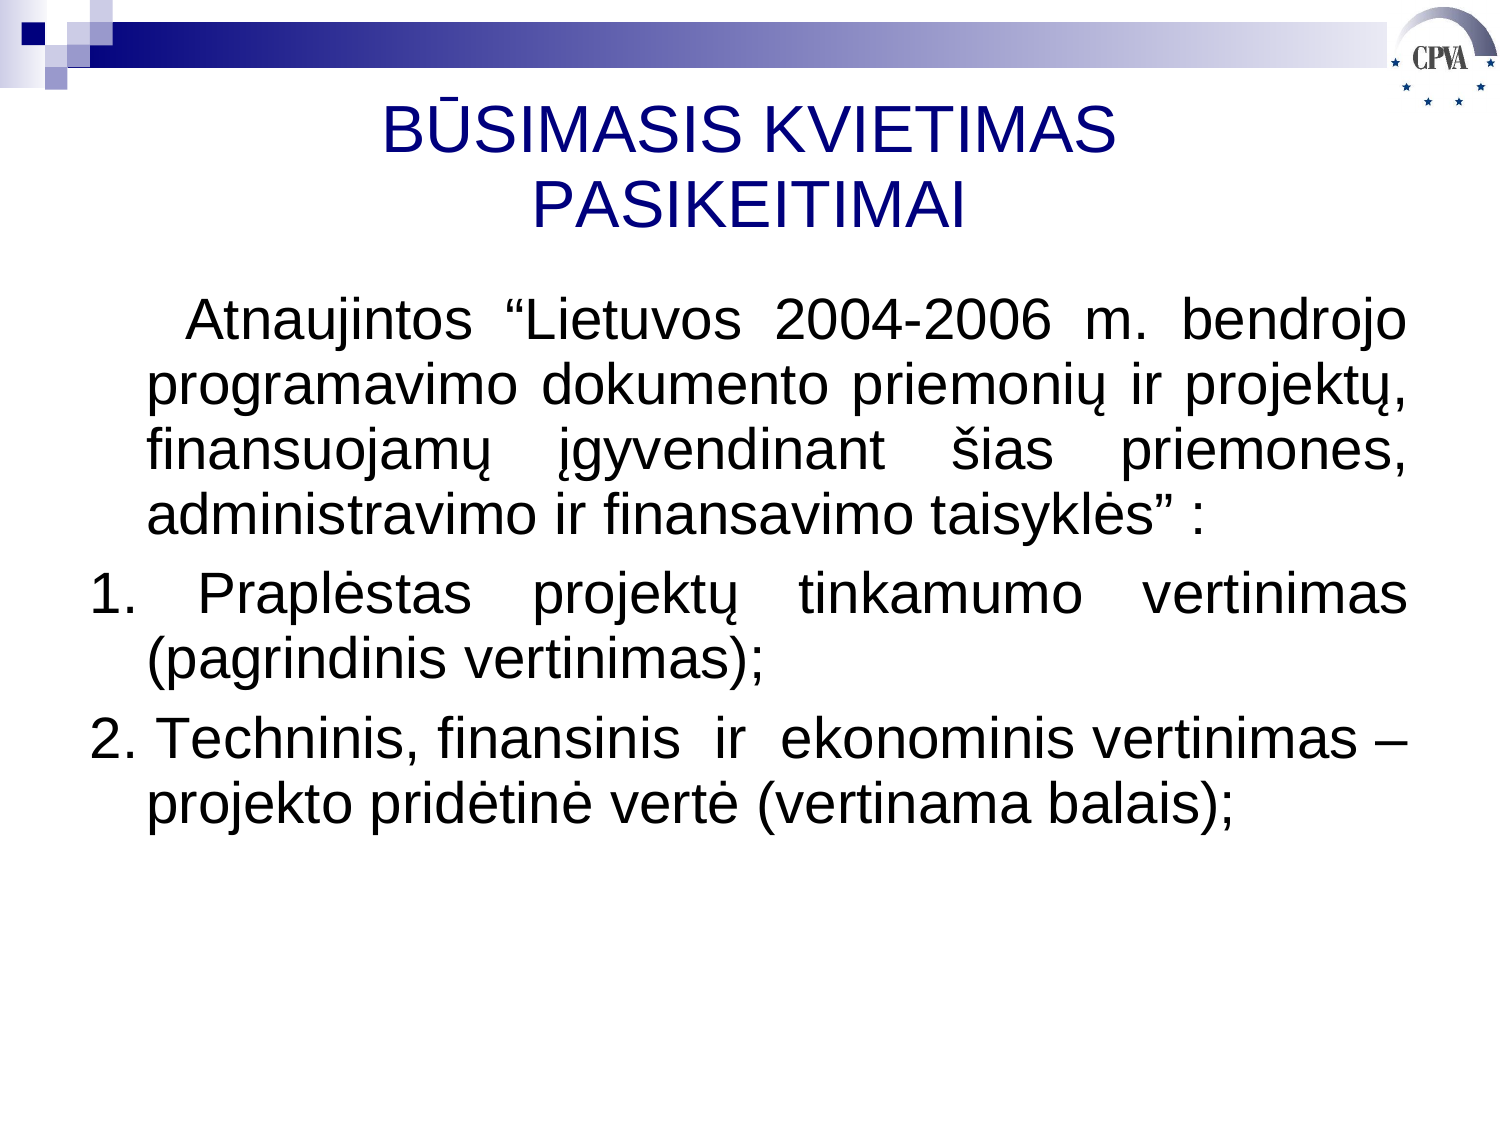

# BŪSIMASIS KVIETIMAS PASIKEITIMAI
 Atnaujintos “Lietuvos 2004-2006 m. bendrojo programavimo dokumento priemonių ir projektų, finansuojamų įgyvendinant šias priemones, administravimo ir finansavimo taisyklės” :
1. Praplėstas projektų tinkamumo vertinimas (pagrindinis vertinimas);
2. Techninis, finansinis ir ekonominis vertinimas – projekto pridėtinė vertė (vertinama balais);